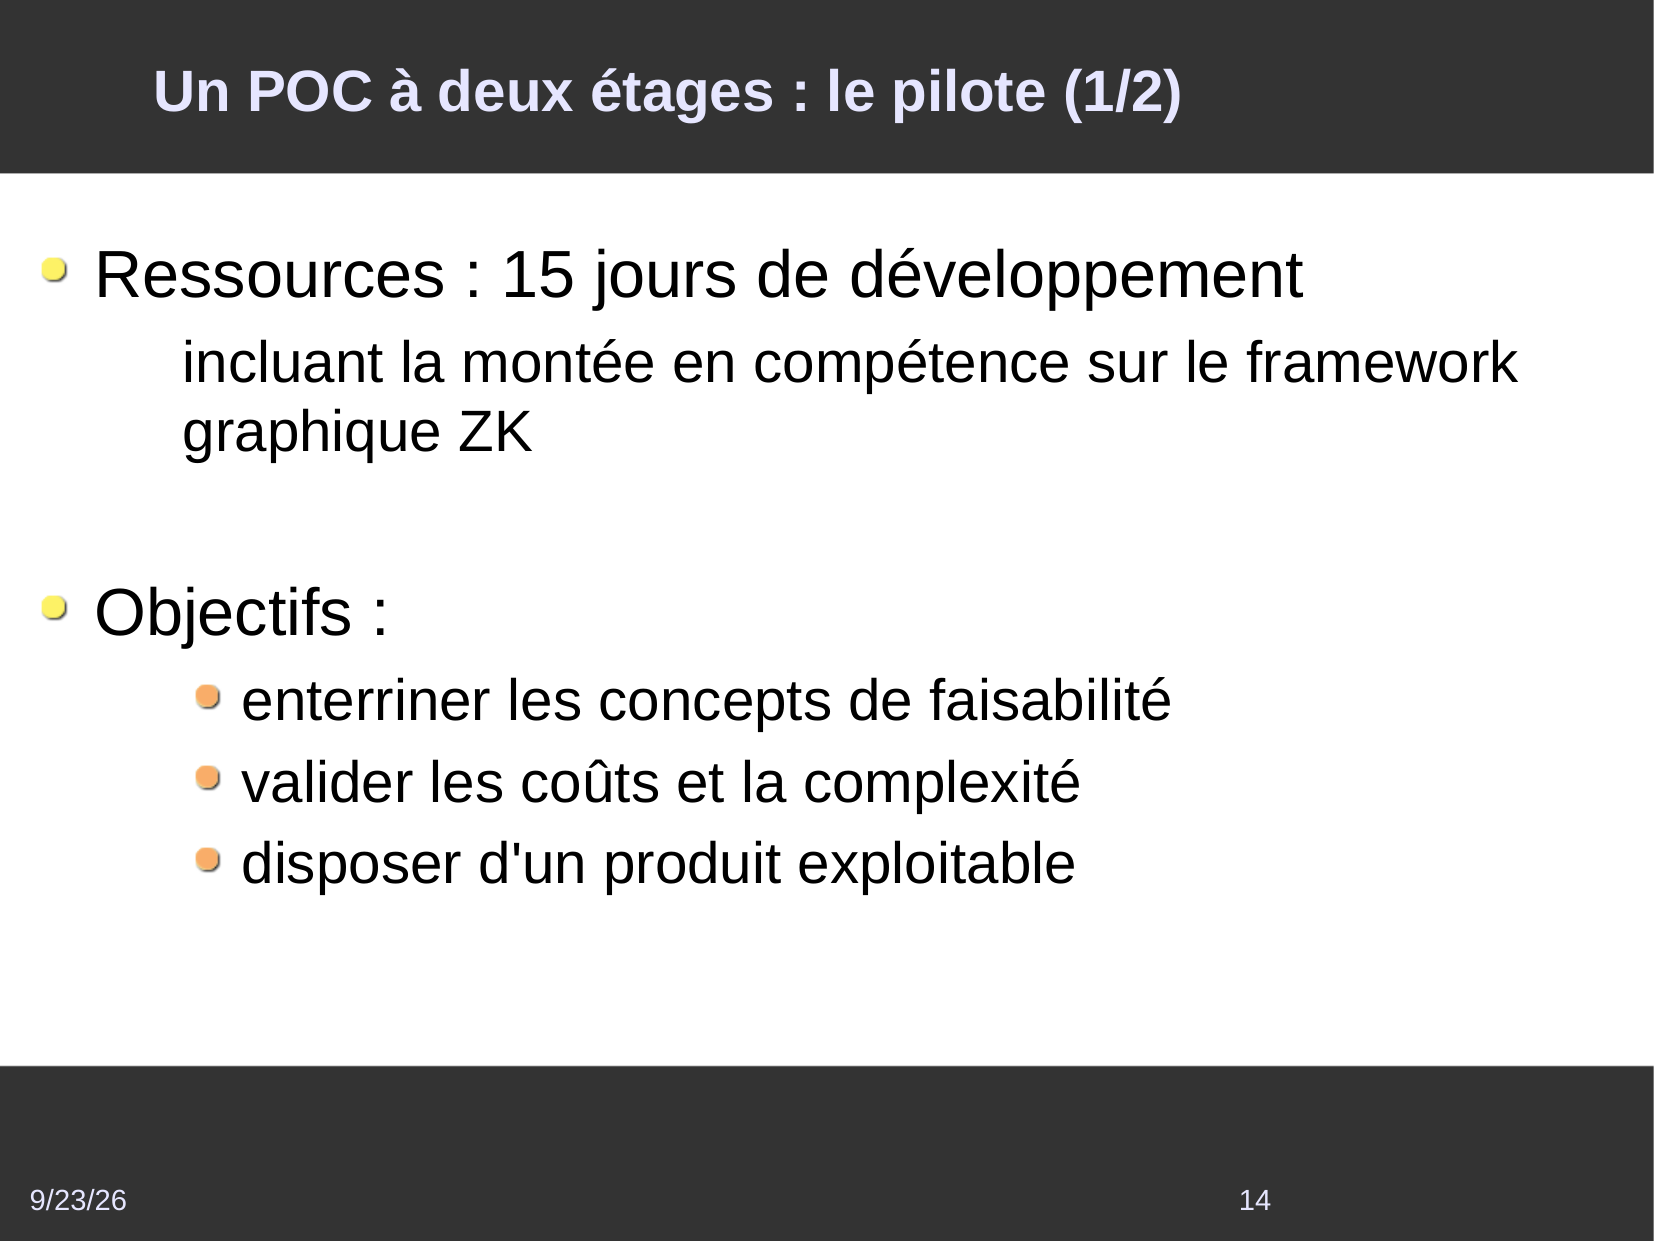

# Un POC à deux étages : le pilote (1/2)
Ressources : 15 jours de développement
incluant la montée en compétence sur le framework graphique ZK
Objectifs :
enterriner les concepts de faisabilité
valider les coûts et la complexité
disposer d'un produit exploitable